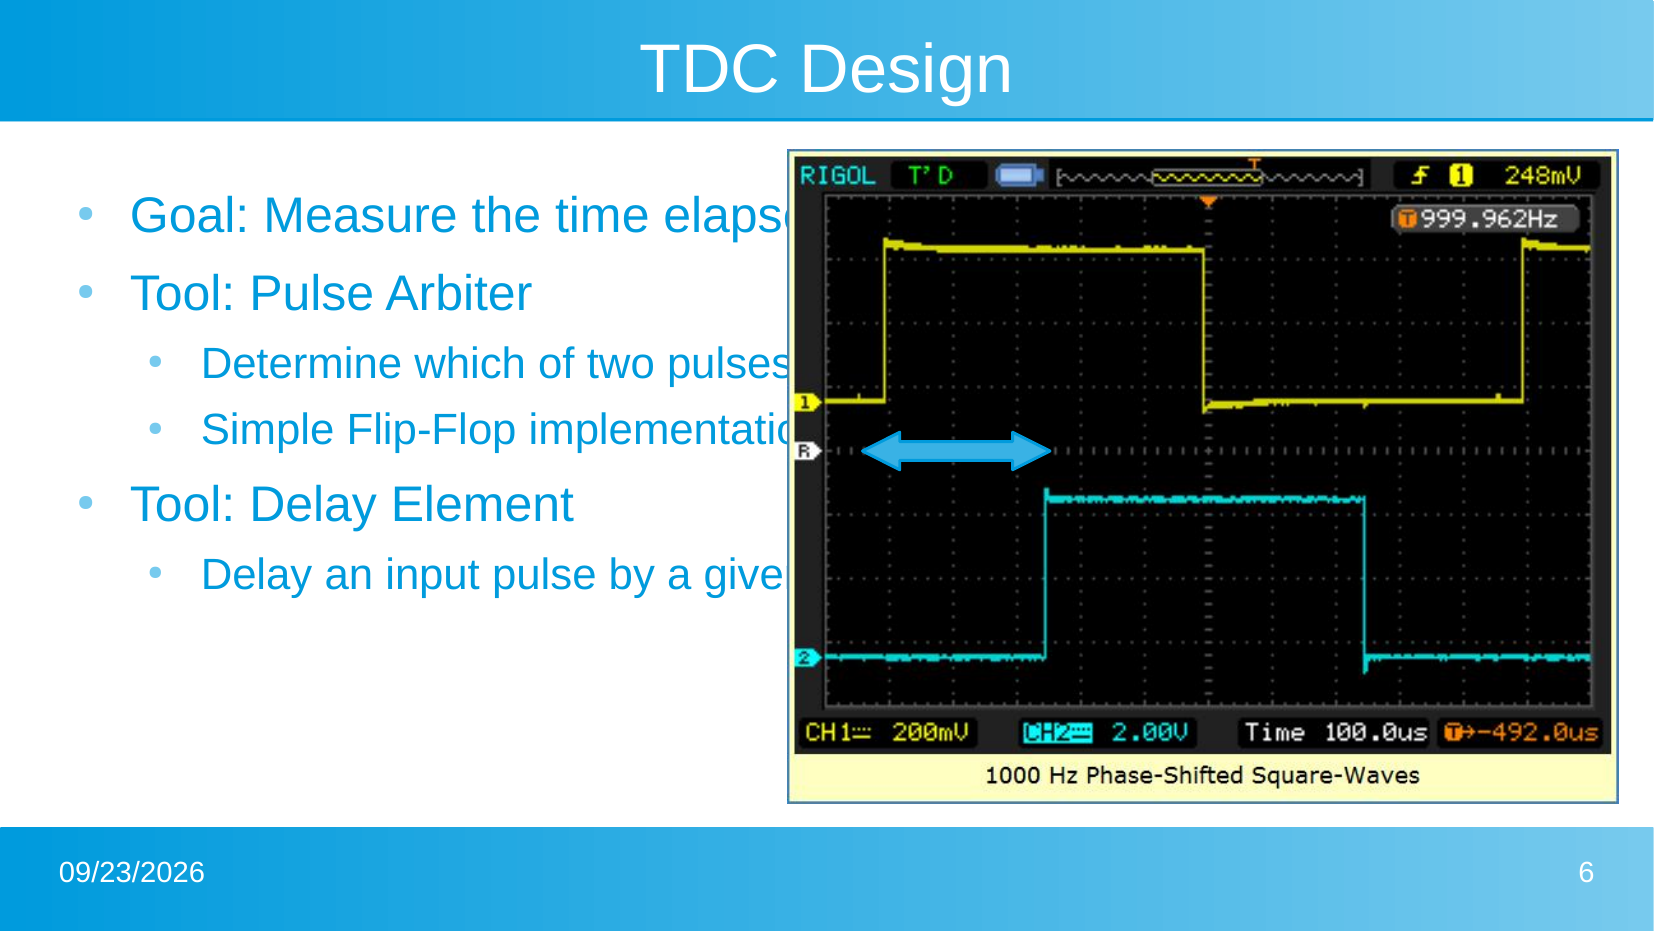

# TDC Design
Goal: Measure the time elapsed between two pulses
Tool: Pulse Arbiter
Determine which of two pulses occurs first
Simple Flip-Flop implementation
Tool: Delay Element
Delay an input pulse by a given amount of time
6